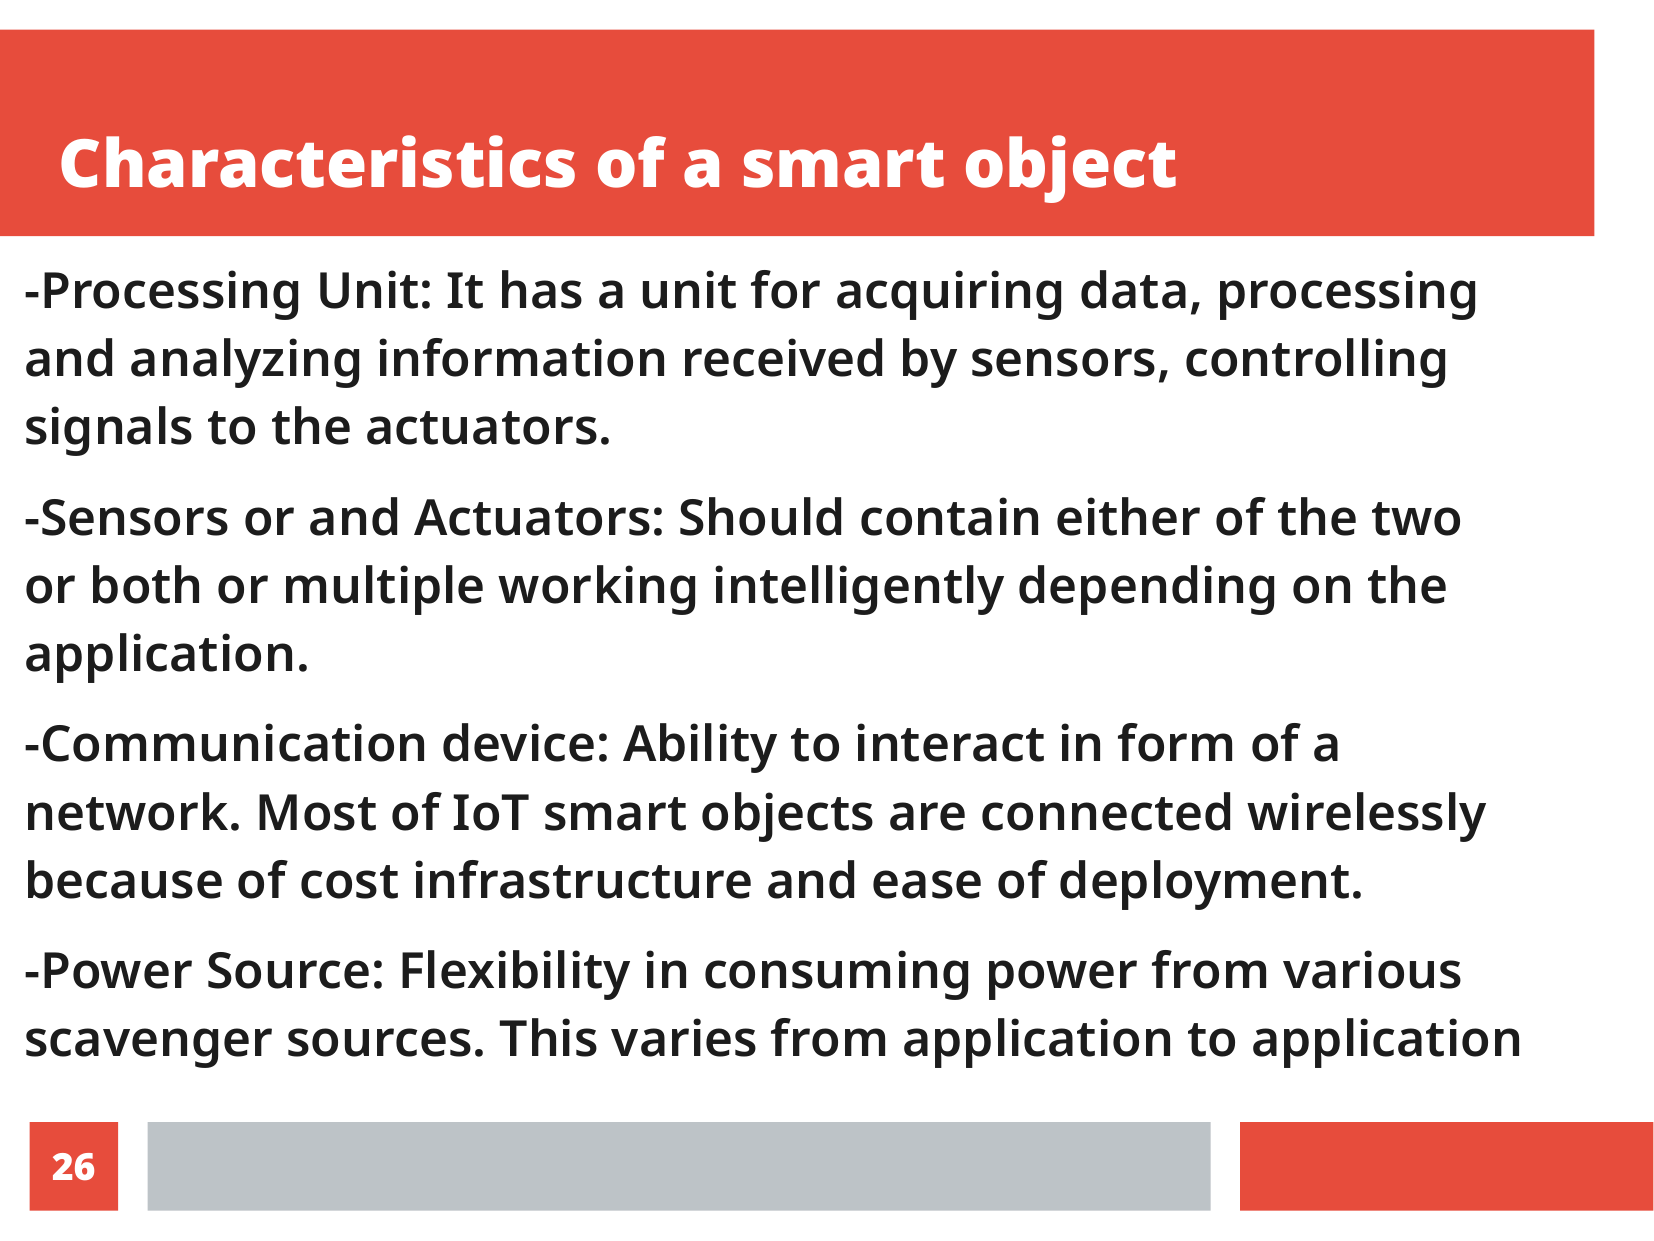

# Characteristics of a smart object
-Processing Unit: It has a unit for acquiring data, processing and analyzing information received by sensors, controlling signals to the actuators.
-Sensors or and Actuators: Should contain either of the two or both or multiple working intelligently depending on the application.
-Communication device: Ability to interact in form of a network. Most of IoT smart objects are connected wirelessly because of cost infrastructure and ease of deployment.
-Power Source: Flexibility in consuming power from various scavenger sources. This varies from application to application
26